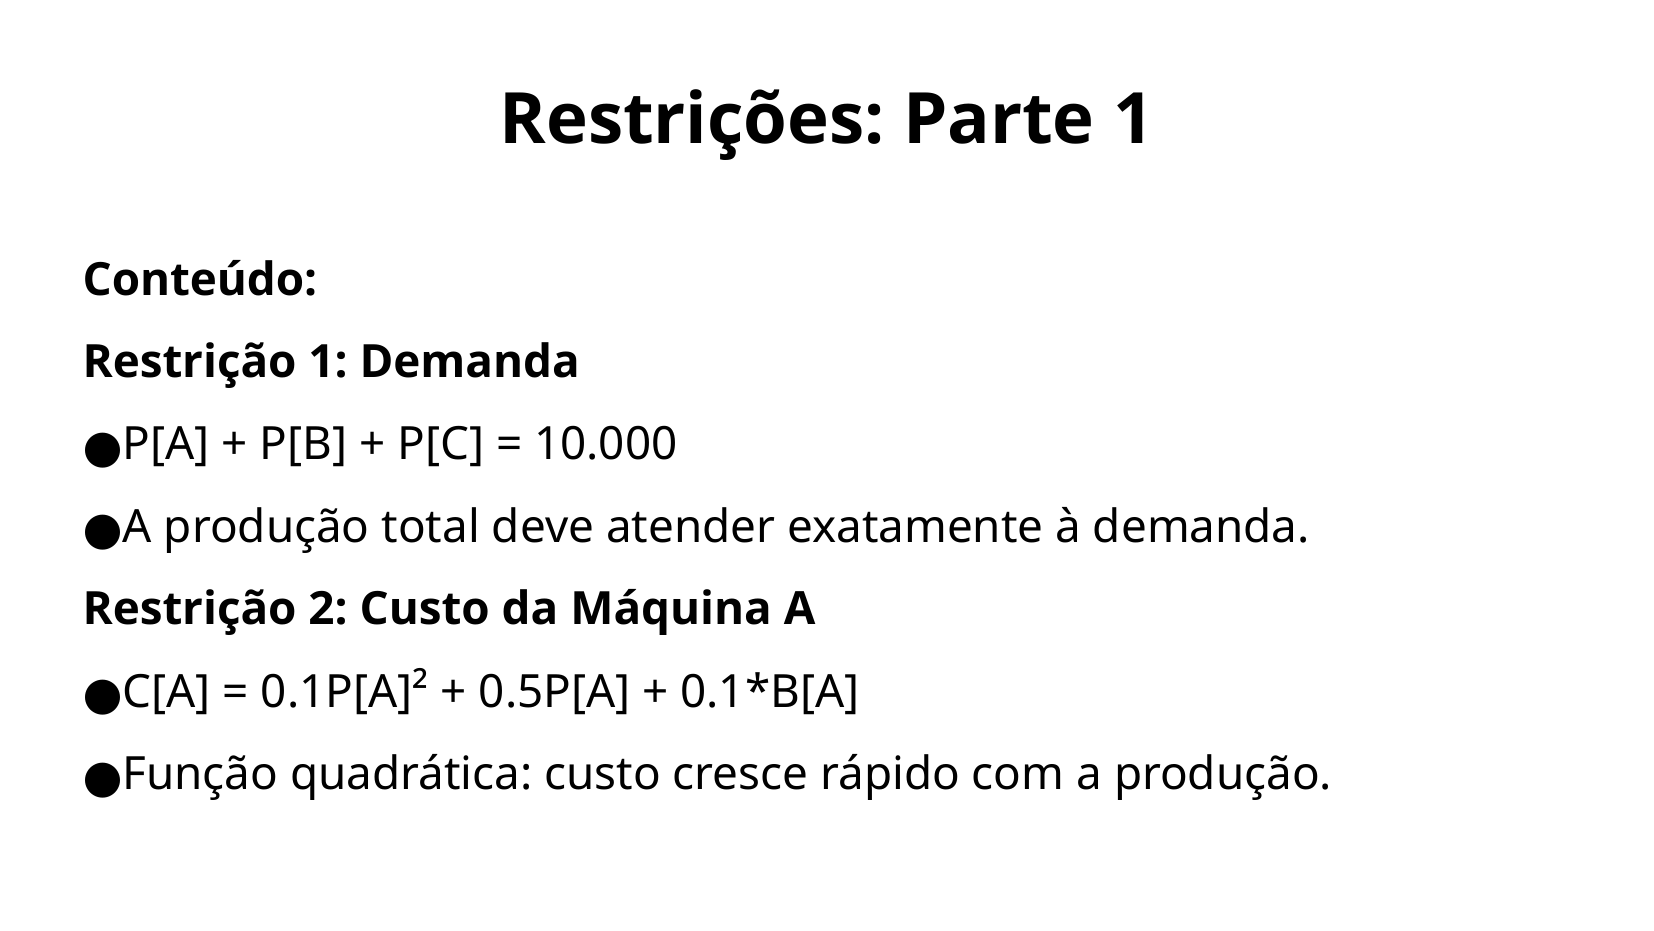

Restrições: Parte 1
Conteúdo:
Restrição 1: Demanda
P[A] + P[B] + P[C] = 10.000
A produção total deve atender exatamente à demanda.
Restrição 2: Custo da Máquina A
C[A] = 0.1P[A]² + 0.5P[A] + 0.1*B[A]
Função quadrática: custo cresce rápido com a produção.